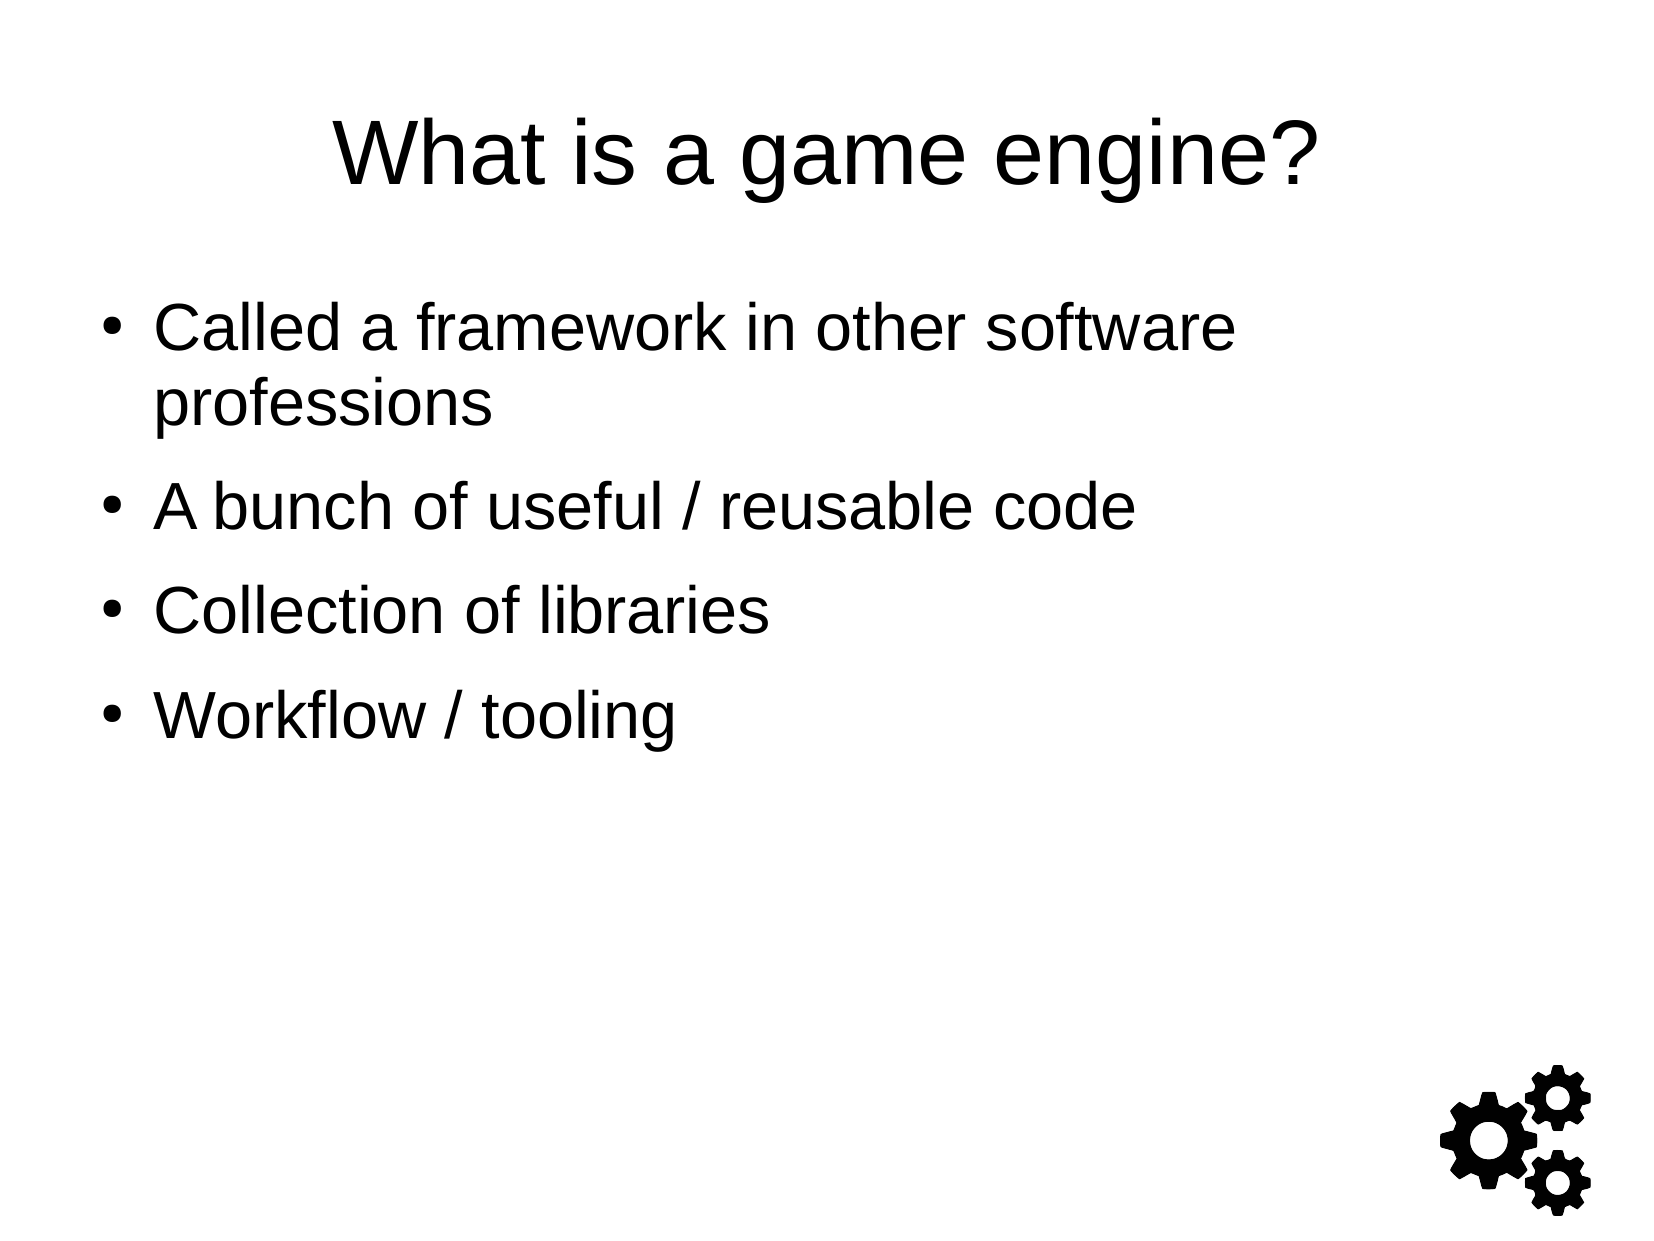

# What is a game engine?
Called a framework in other software professions
A bunch of useful / reusable code
Collection of libraries
Workflow / tooling